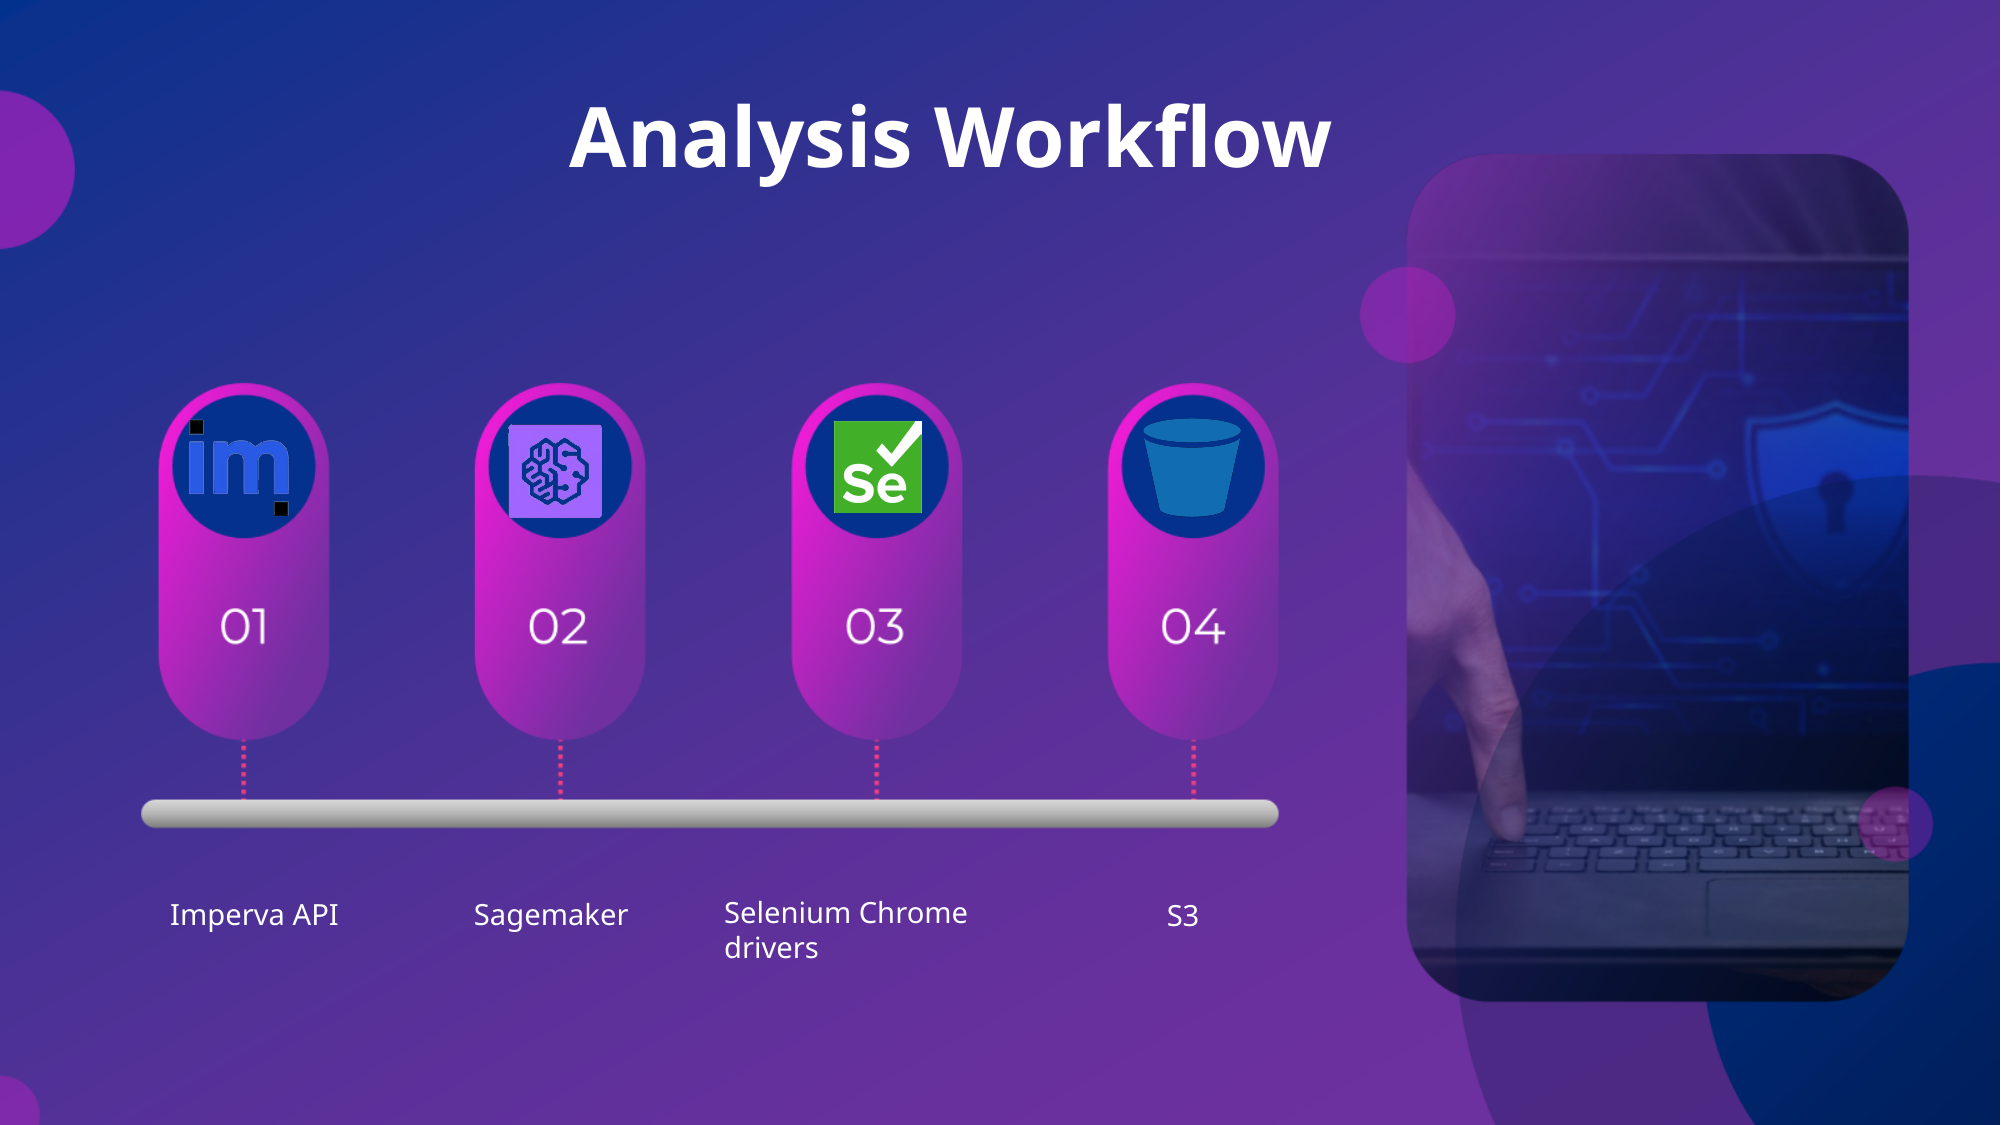

Analysis Workflow
Selenium Chrome drivers
Imperva API
Sagemaker
S3